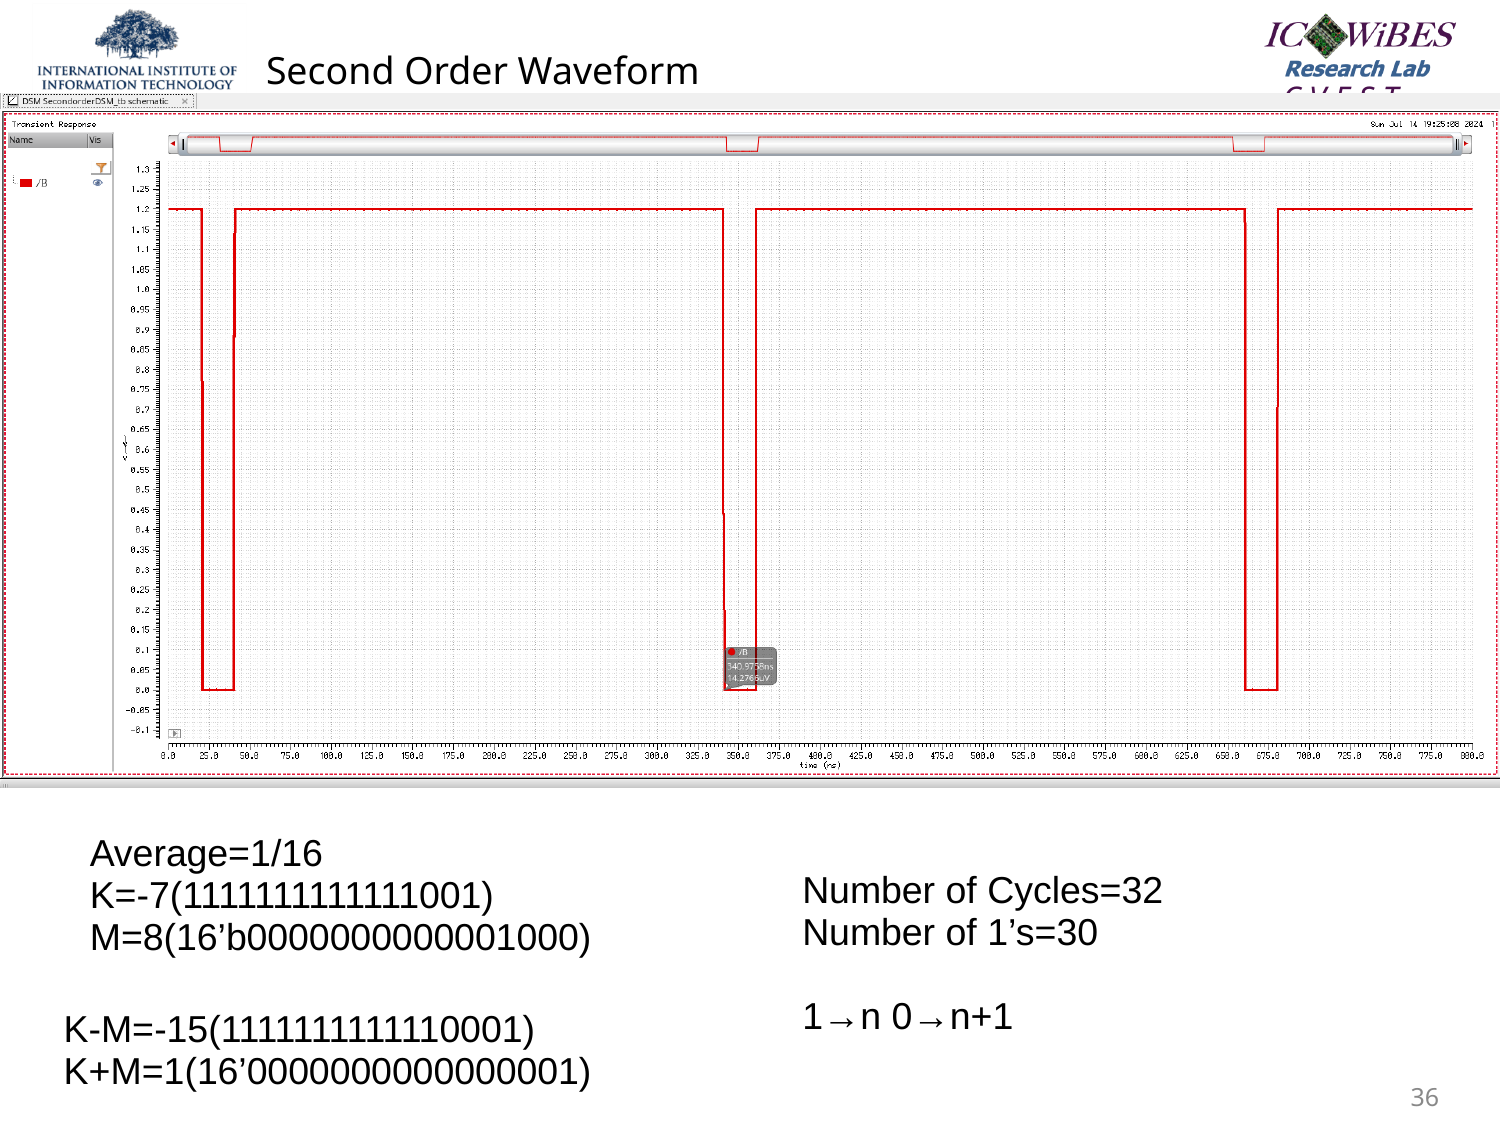

# Second Order Waveform
Average=1/16
K=-7(1111111111111001)
M=8(16’b0000000000001000)
Number of Cycles=32
Number of 1’s=30
1→n 0→n+1
K-M=-15(1111111111110001)
K+M=1(16’0000000000000001)